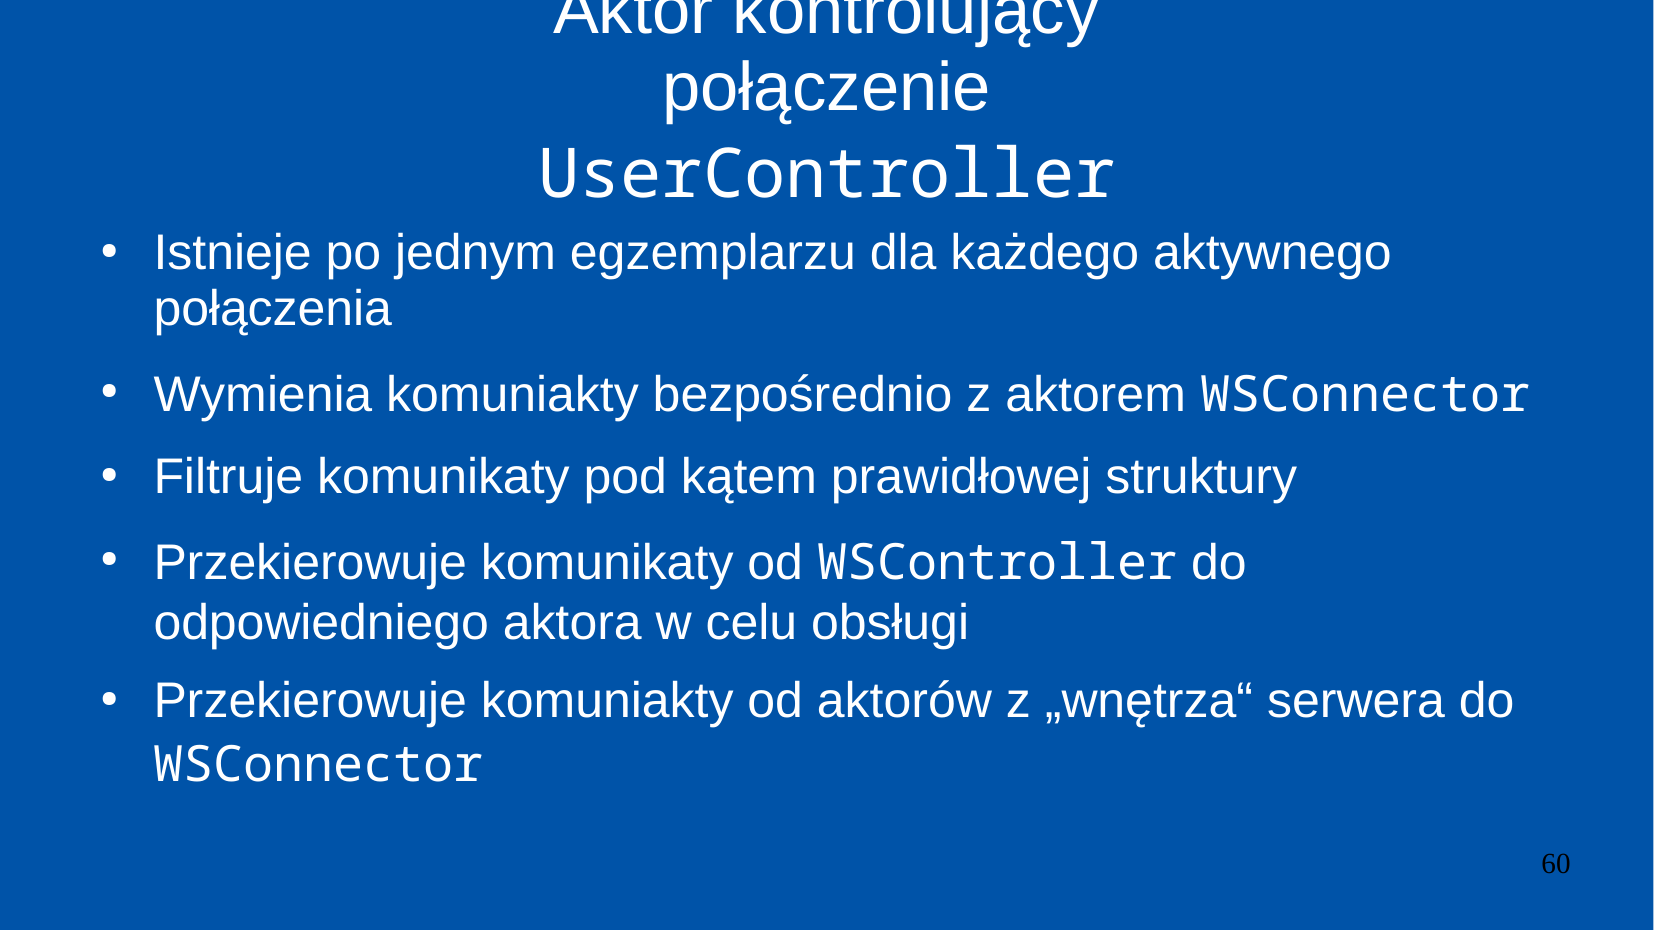

# Aktor kontrolujący połączenie UserController
Istnieje po jednym egzemplarzu dla każdego aktywnego połączenia
Wymienia komuniakty bezpośrednio z aktorem WSConnector
Filtruje komunikaty pod kątem prawidłowej struktury
Przekierowuje komunikaty od WSController do odpowiedniego aktora w celu obsługi
Przekierowuje komuniakty od aktorów z „wnętrza“ serwera do WSConnector
60